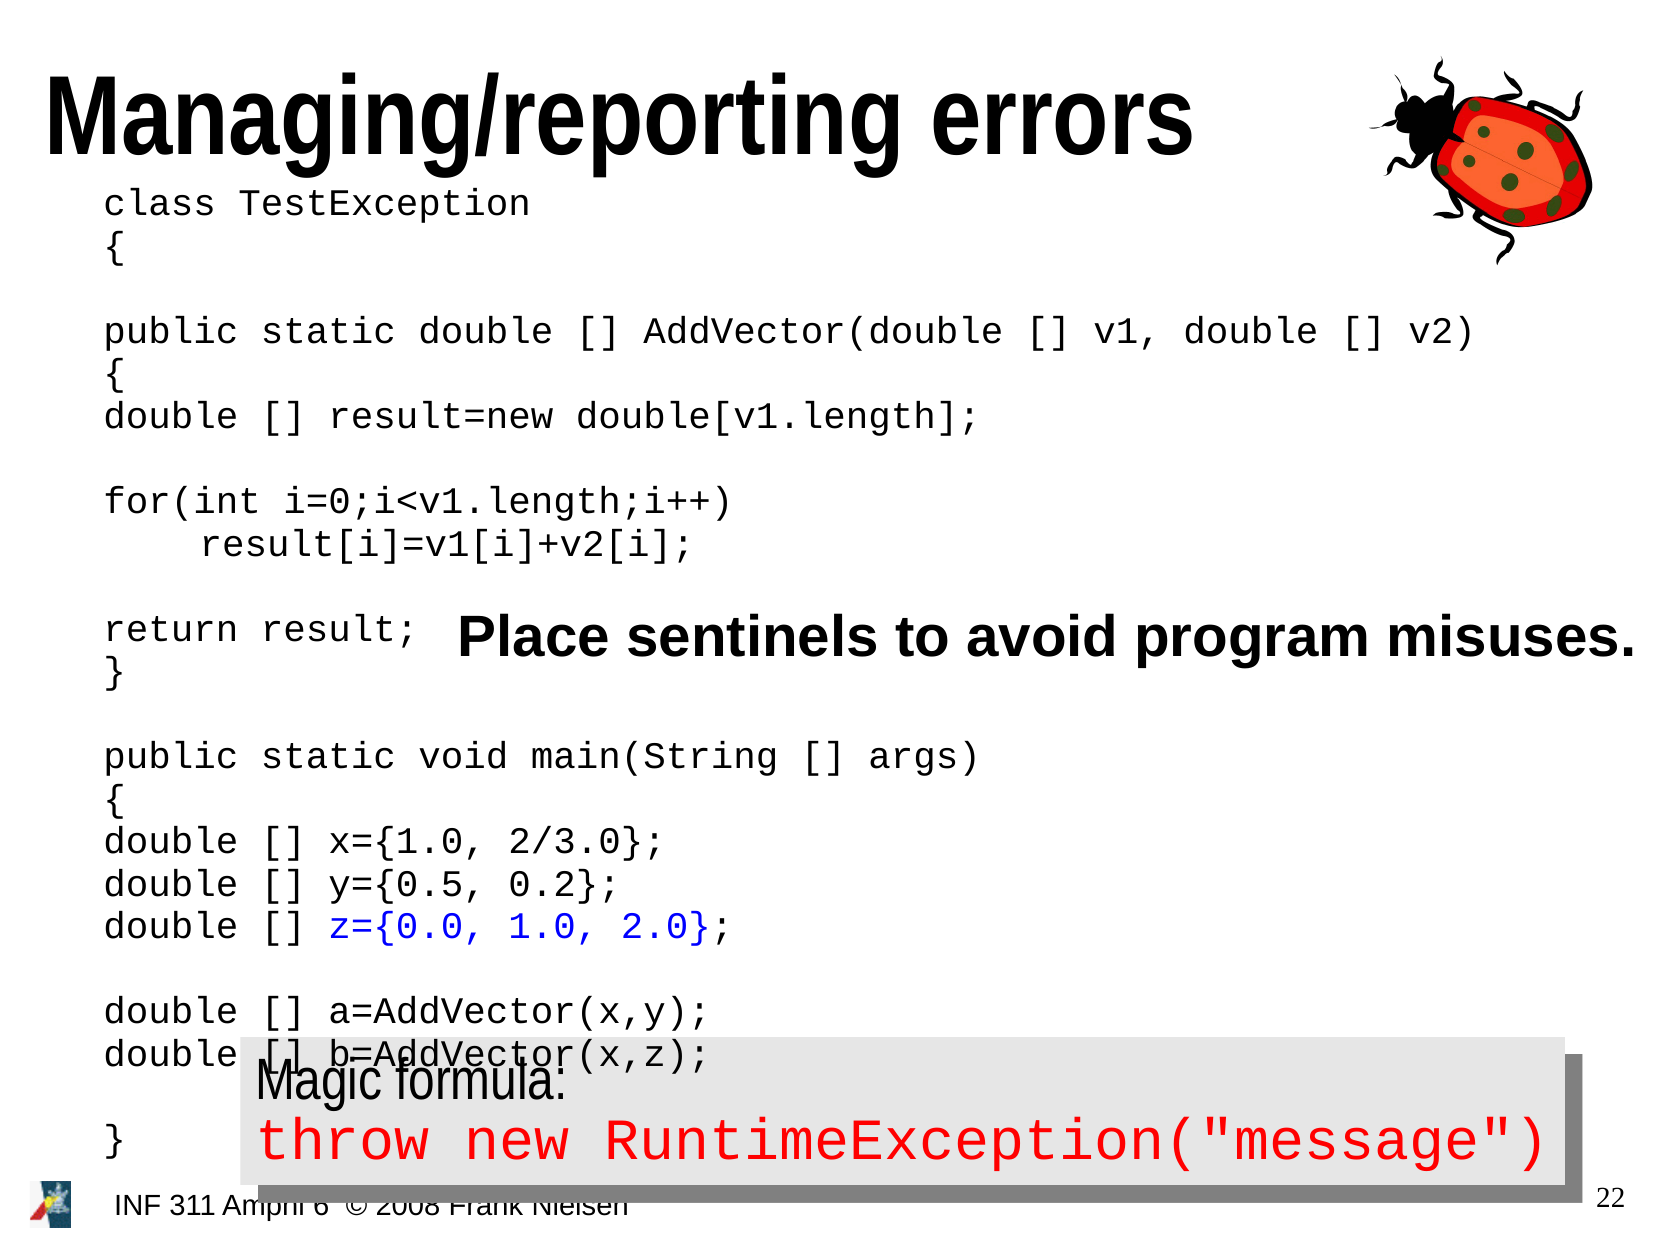

Managing/reporting errors
class TestException
{
public static double [] AddVector(double [] v1, double [] v2)
{
double [] result=new double[v1.length];
for(int i=0;i<v1.length;i++)
	 result[i]=v1[i]+v2[i];
return result;
}
public static void main(String [] args)
{
double [] x={1.0, 2/3.0};
double [] y={0.5, 0.2};
double [] z={0.0, 1.0, 2.0};
double [] a=AddVector(x,y);
double [] b=AddVector(x,z);
}
}
Place sentinels to avoid program misuses.
Magic formula:
throw new RuntimeException("message")